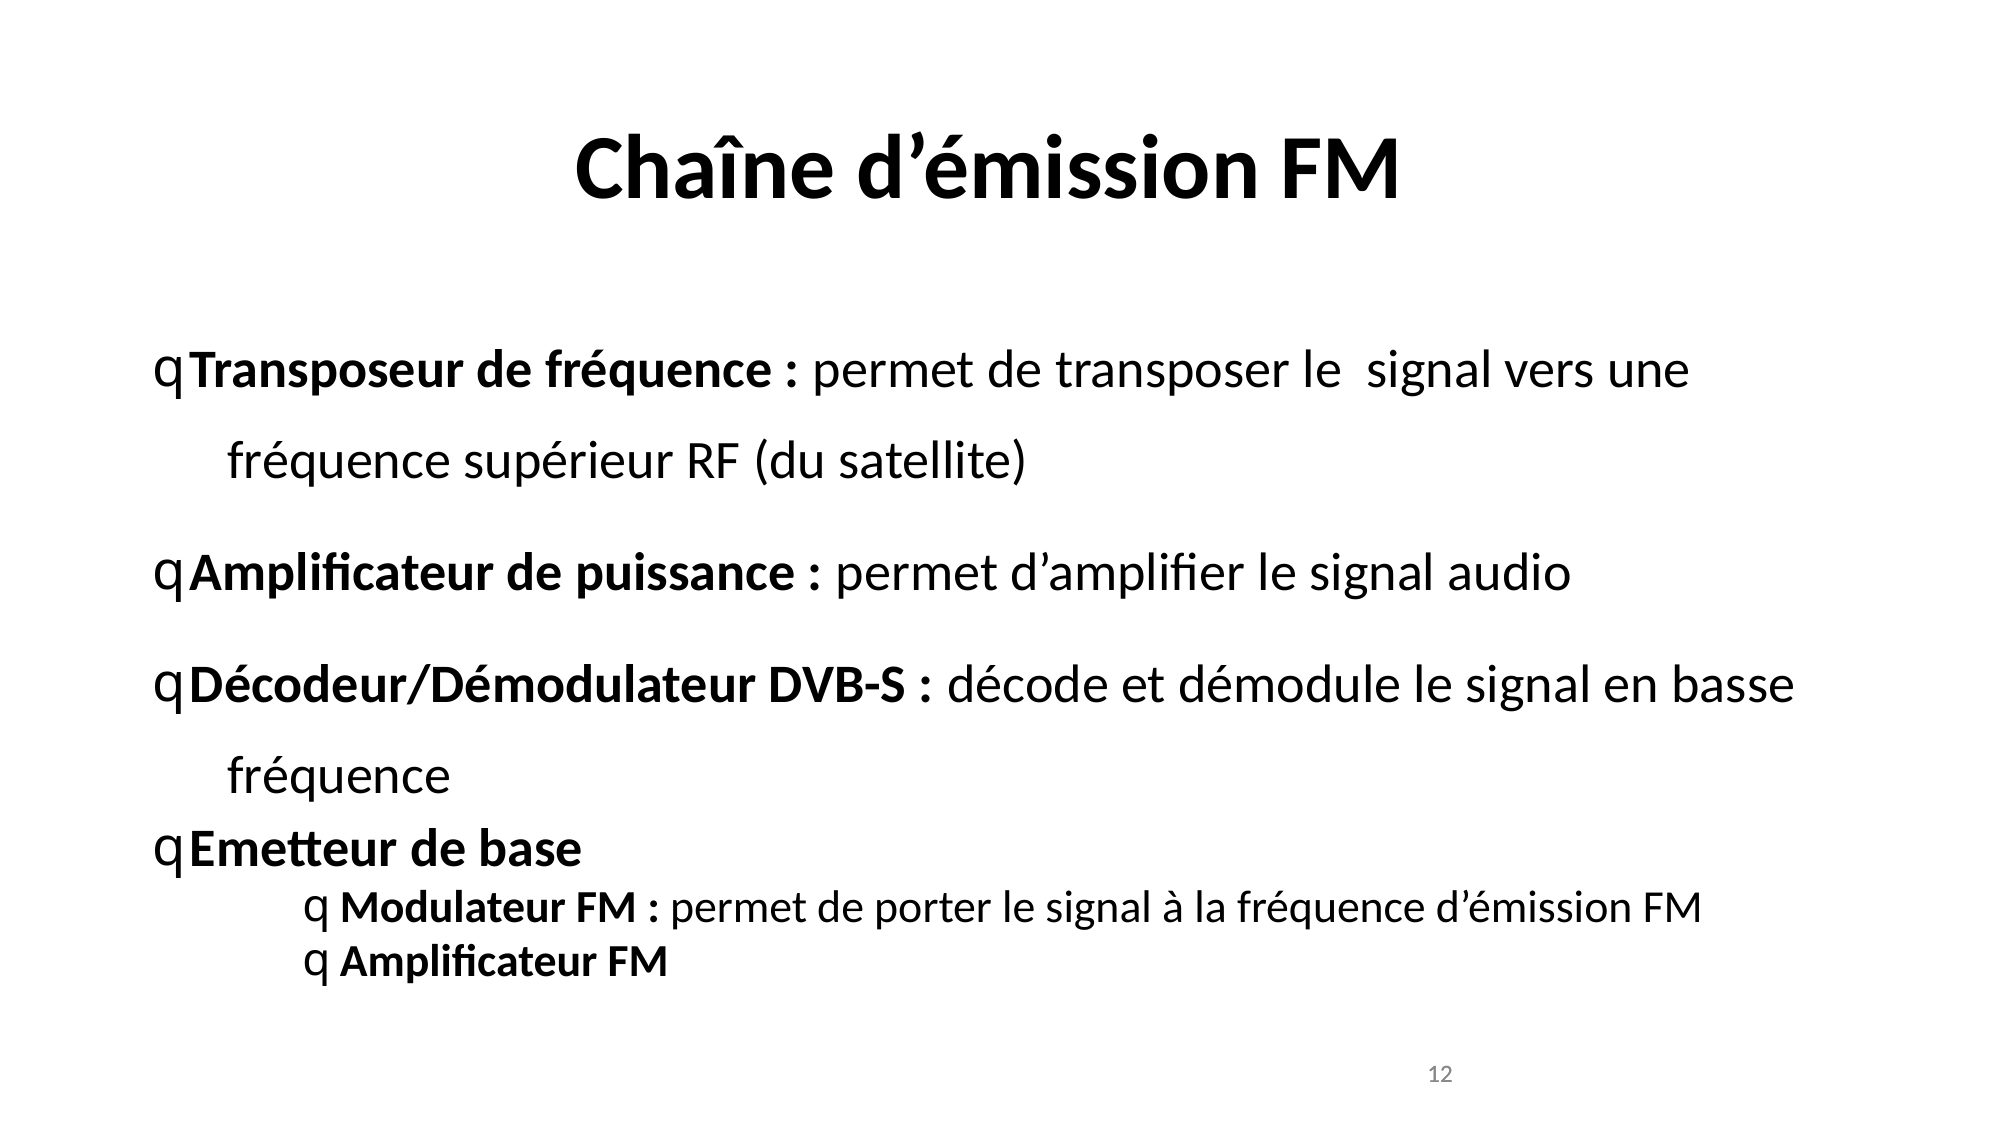

# Chaîne d’émission FM
Transposeur de fréquence : permet de transposer le signal vers une fréquence supérieur RF (du satellite)
Amplificateur de puissance : permet d’amplifier le signal audio
Décodeur/Démodulateur DVB-S : décode et démodule le signal en basse fréquence
Emetteur de base
Modulateur FM : permet de porter le signal à la fréquence d’émission FM
Amplificateur FM
12
12